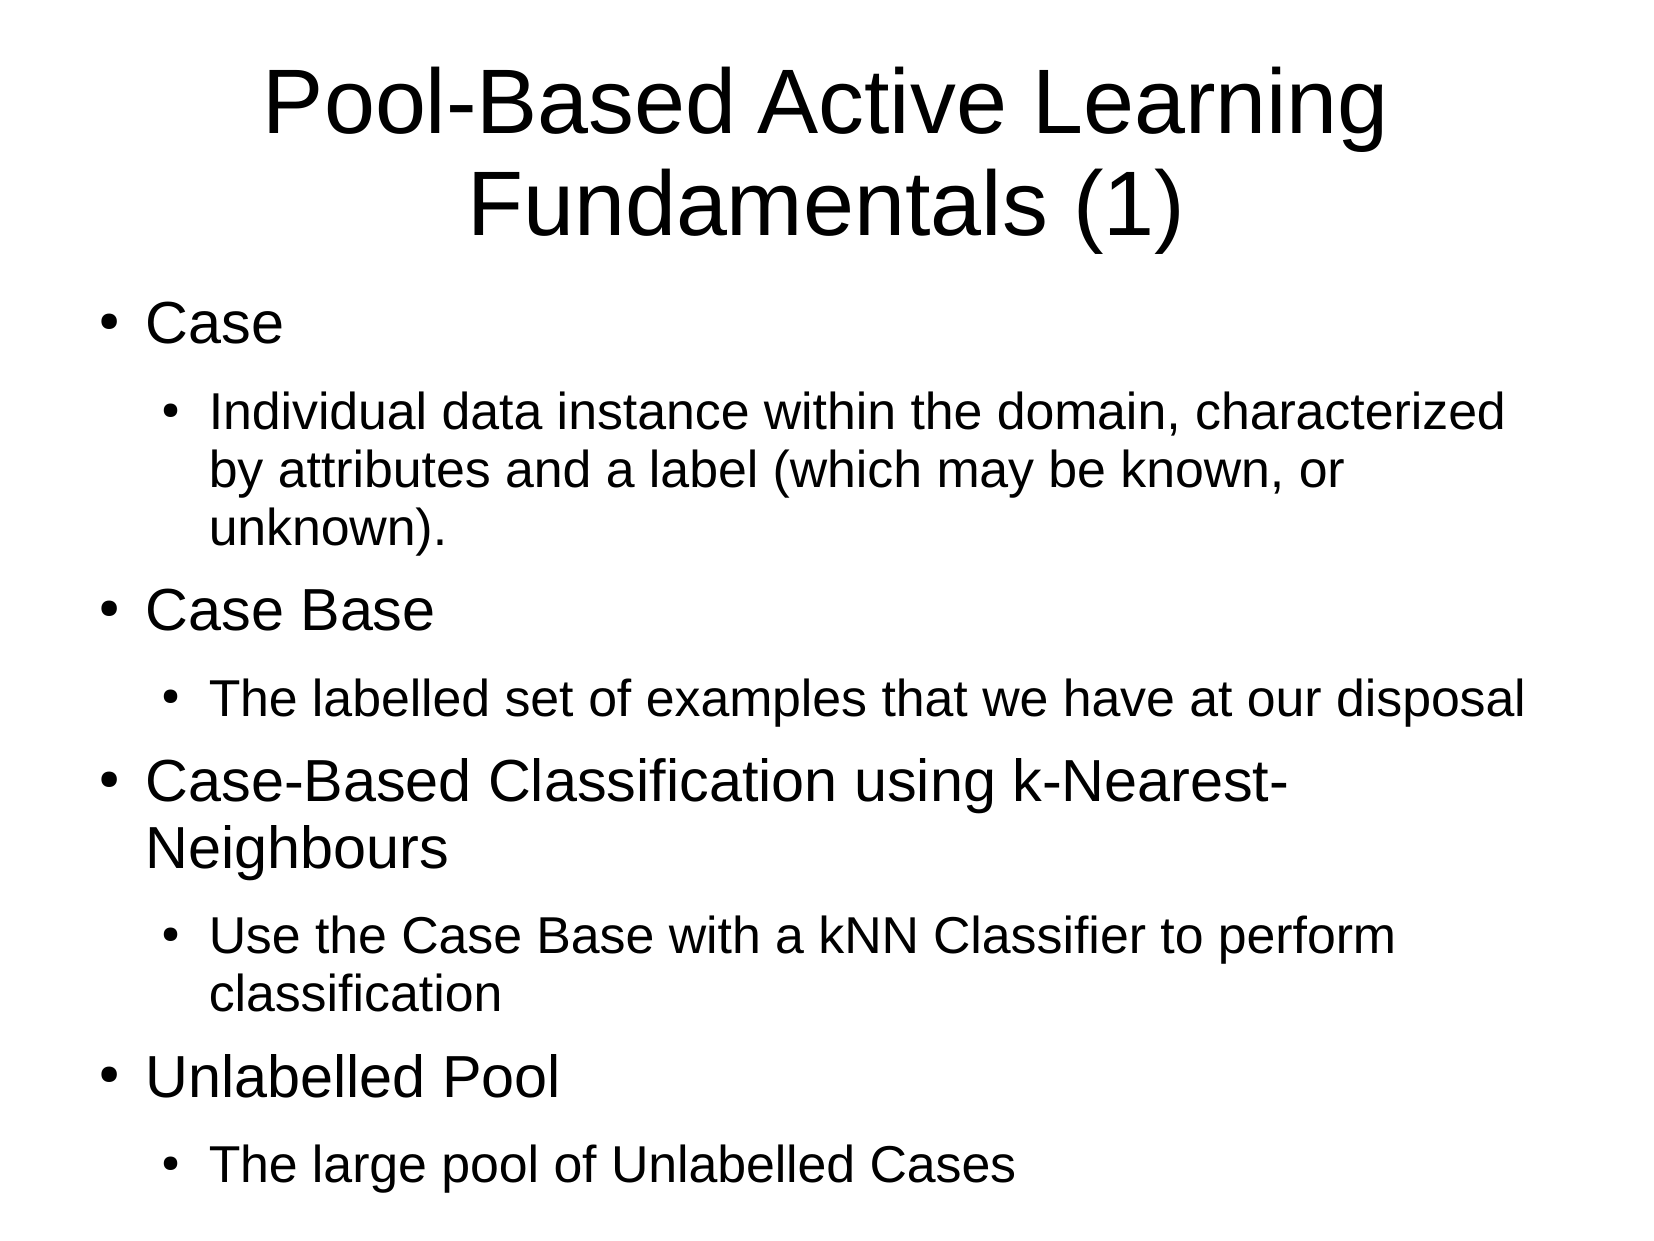

# Pool-Based Active Learning Fundamentals (1)
Case
Individual data instance within the domain, characterized by attributes and a label (which may be known, or unknown).
Case Base
The labelled set of examples that we have at our disposal
Case-Based Classification using k-Nearest-Neighbours
Use the Case Base with a kNN Classifier to perform classification
Unlabelled Pool
The large pool of Unlabelled Cases